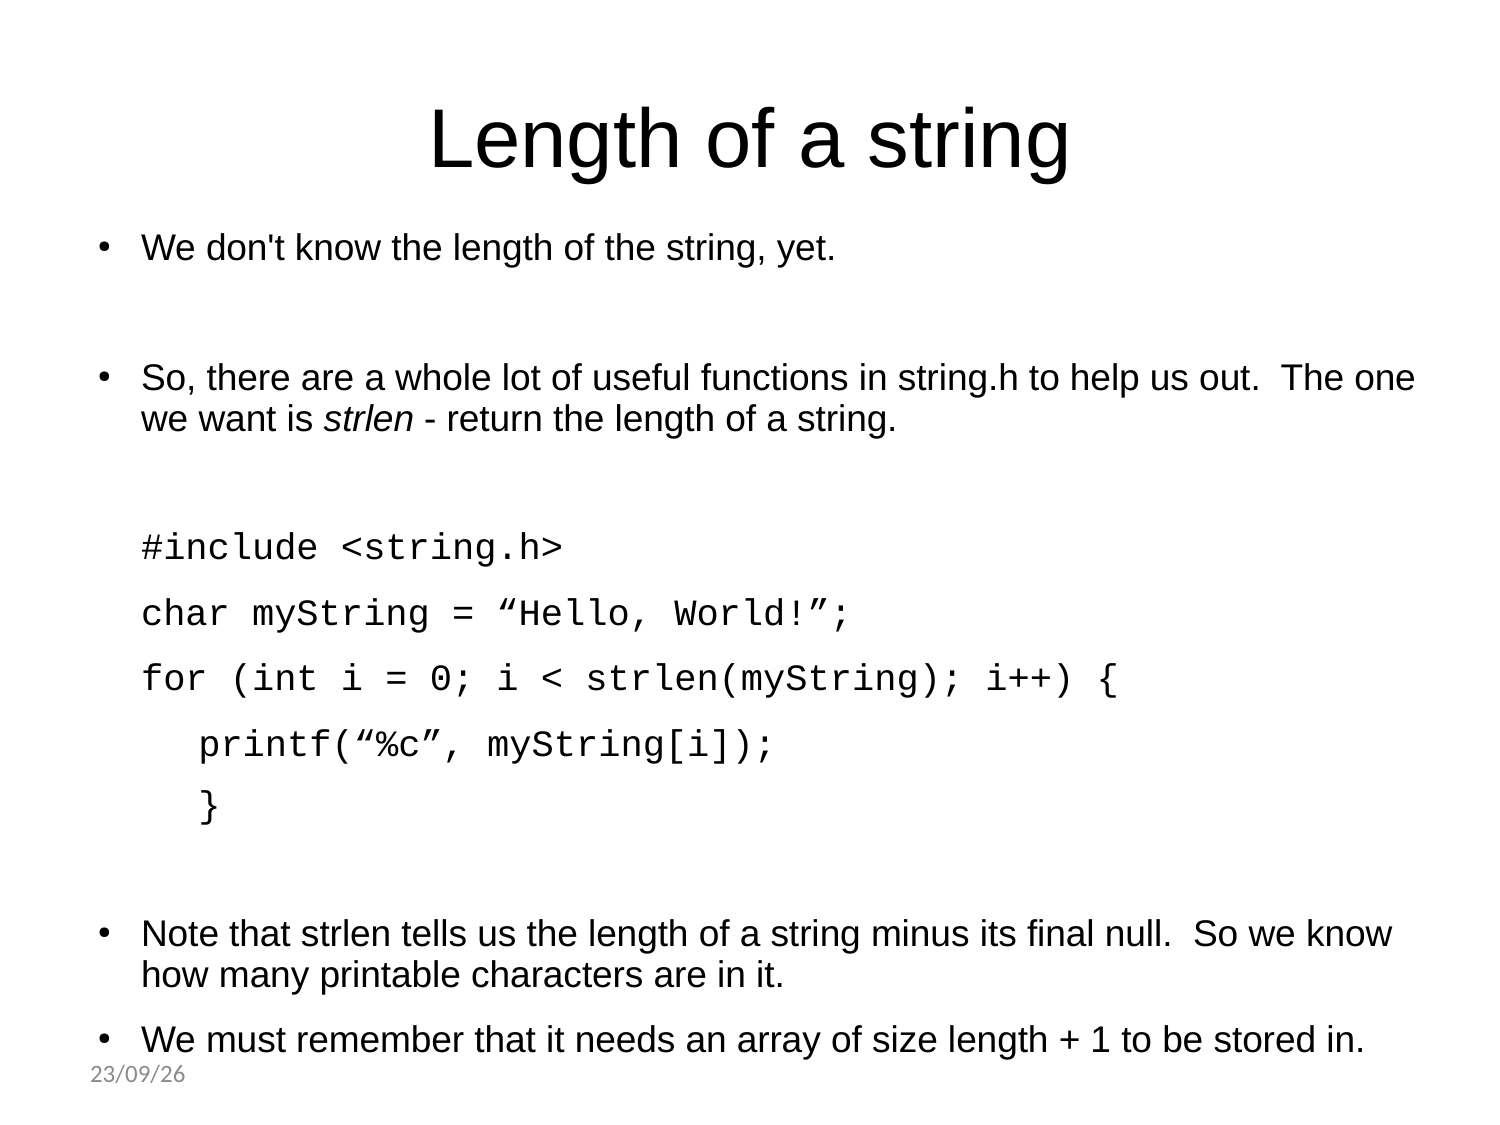

# Length of a string
We don't know the length of the string, yet.
So, there are a whole lot of useful functions in string.h to help us out. The one we want is strlen - return the length of a string.
#include <string.h>
char myString = “Hello, World!”;
for (int i = 0; i < strlen(myString); i++) {
printf(“%c”, myString[i]);
}
Note that strlen tells us the length of a string minus its final null. So we know how many printable characters are in it.
We must remember that it needs an array of size length + 1 to be stored in.